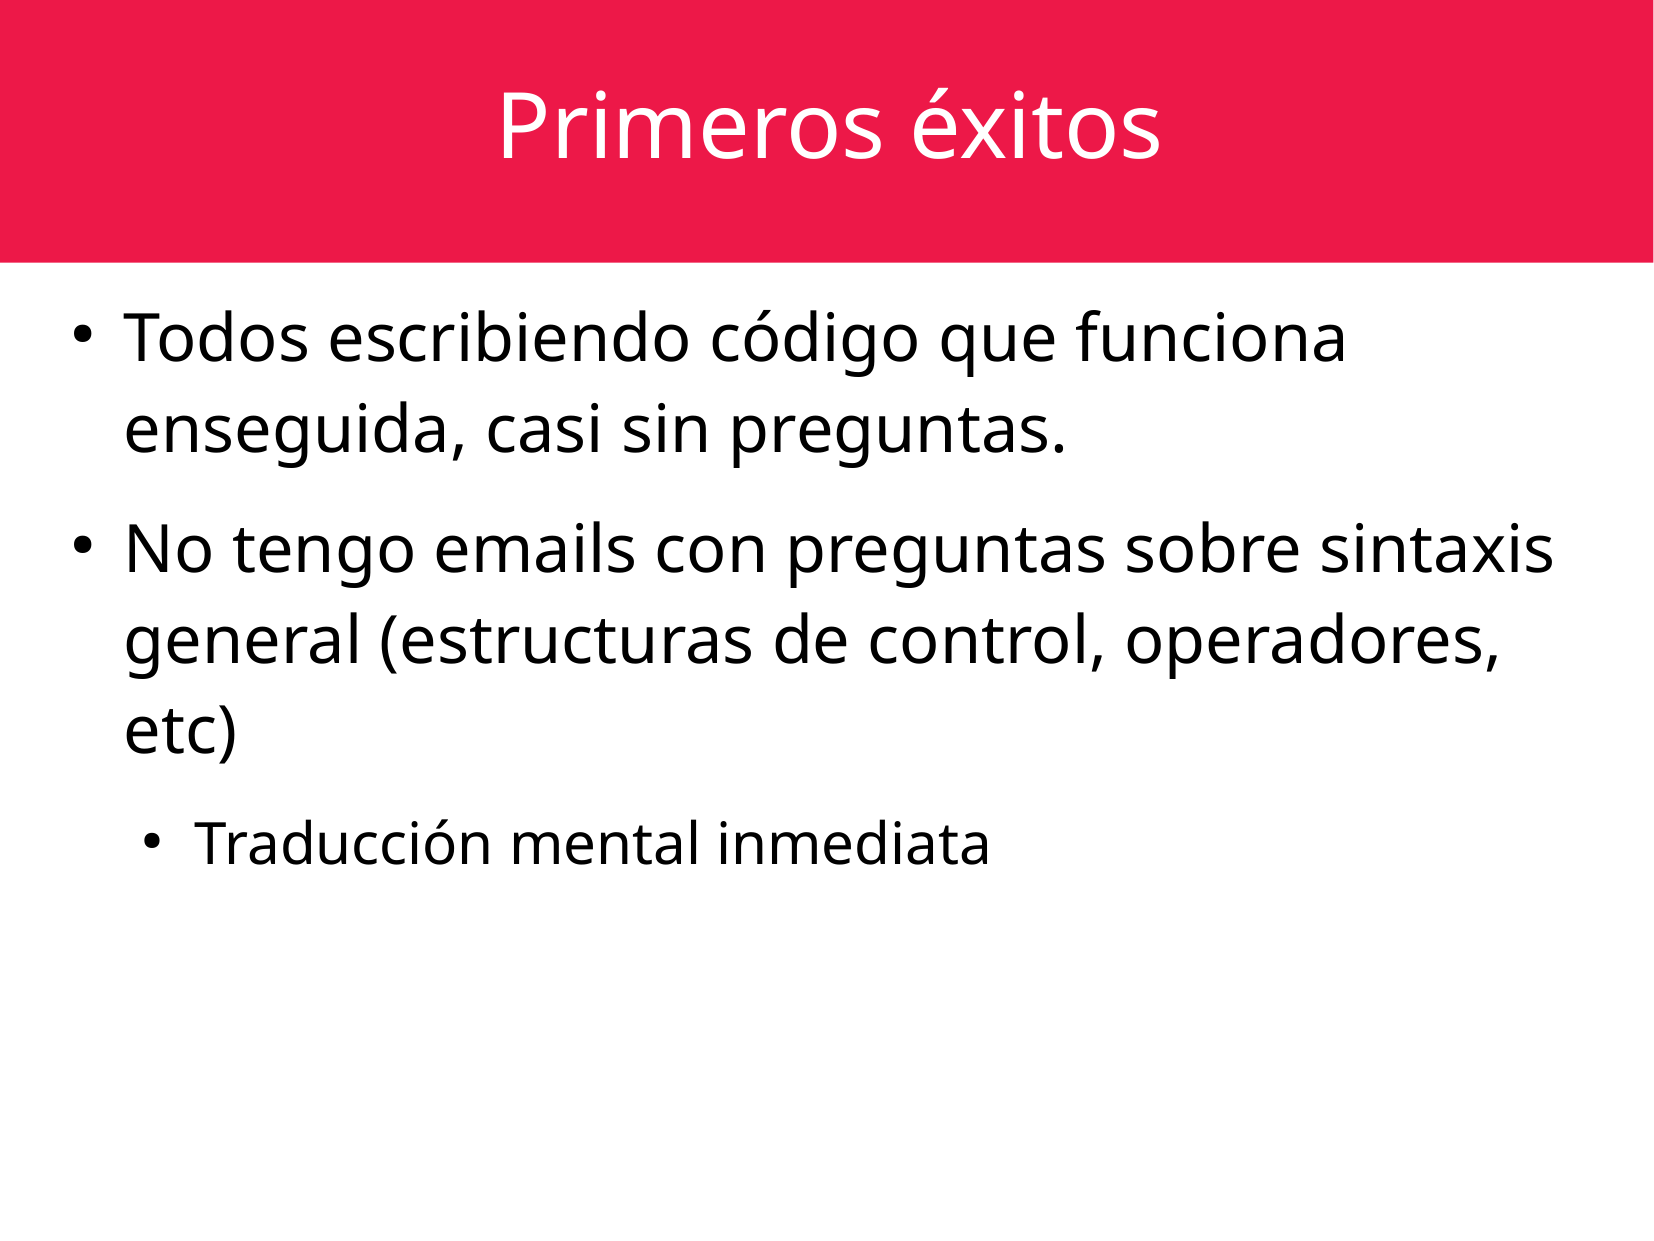

# Primeros éxitos
Todos escribiendo código que funciona enseguida, casi sin preguntas.
No tengo emails con preguntas sobre sintaxis general (estructuras de control, operadores, etc)
Traducción mental inmediata